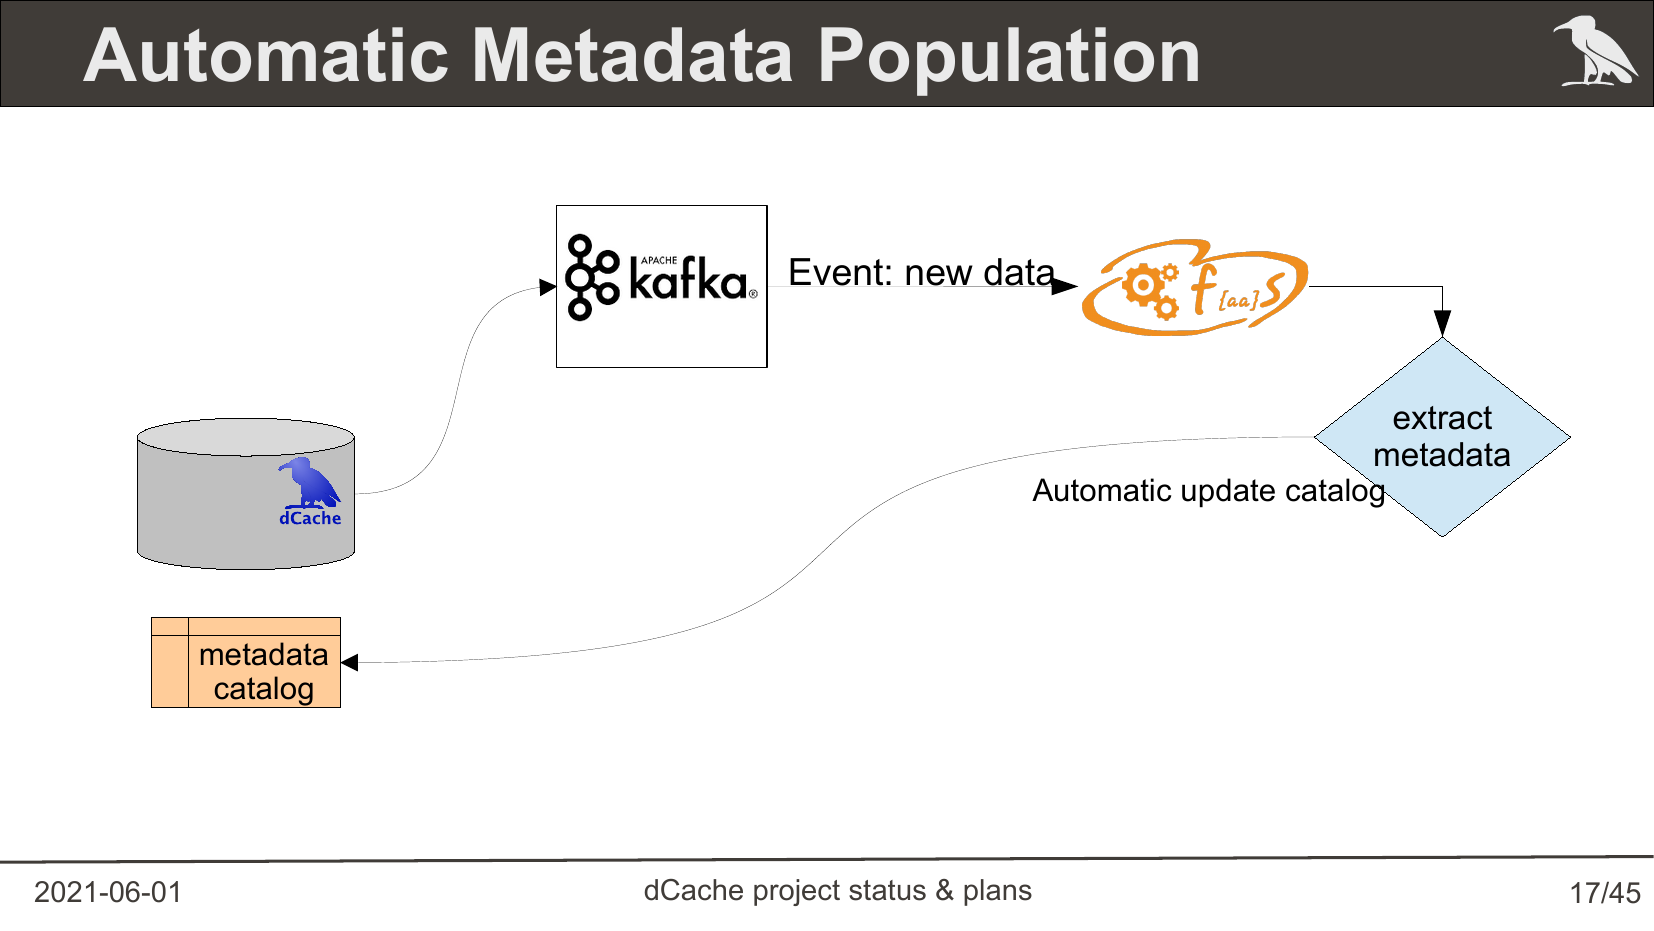

# Automatic Metadata Population
extract
metadata
Automatic update catalog
metadata
catalog
dCache project status & plans
2021-06-01
17